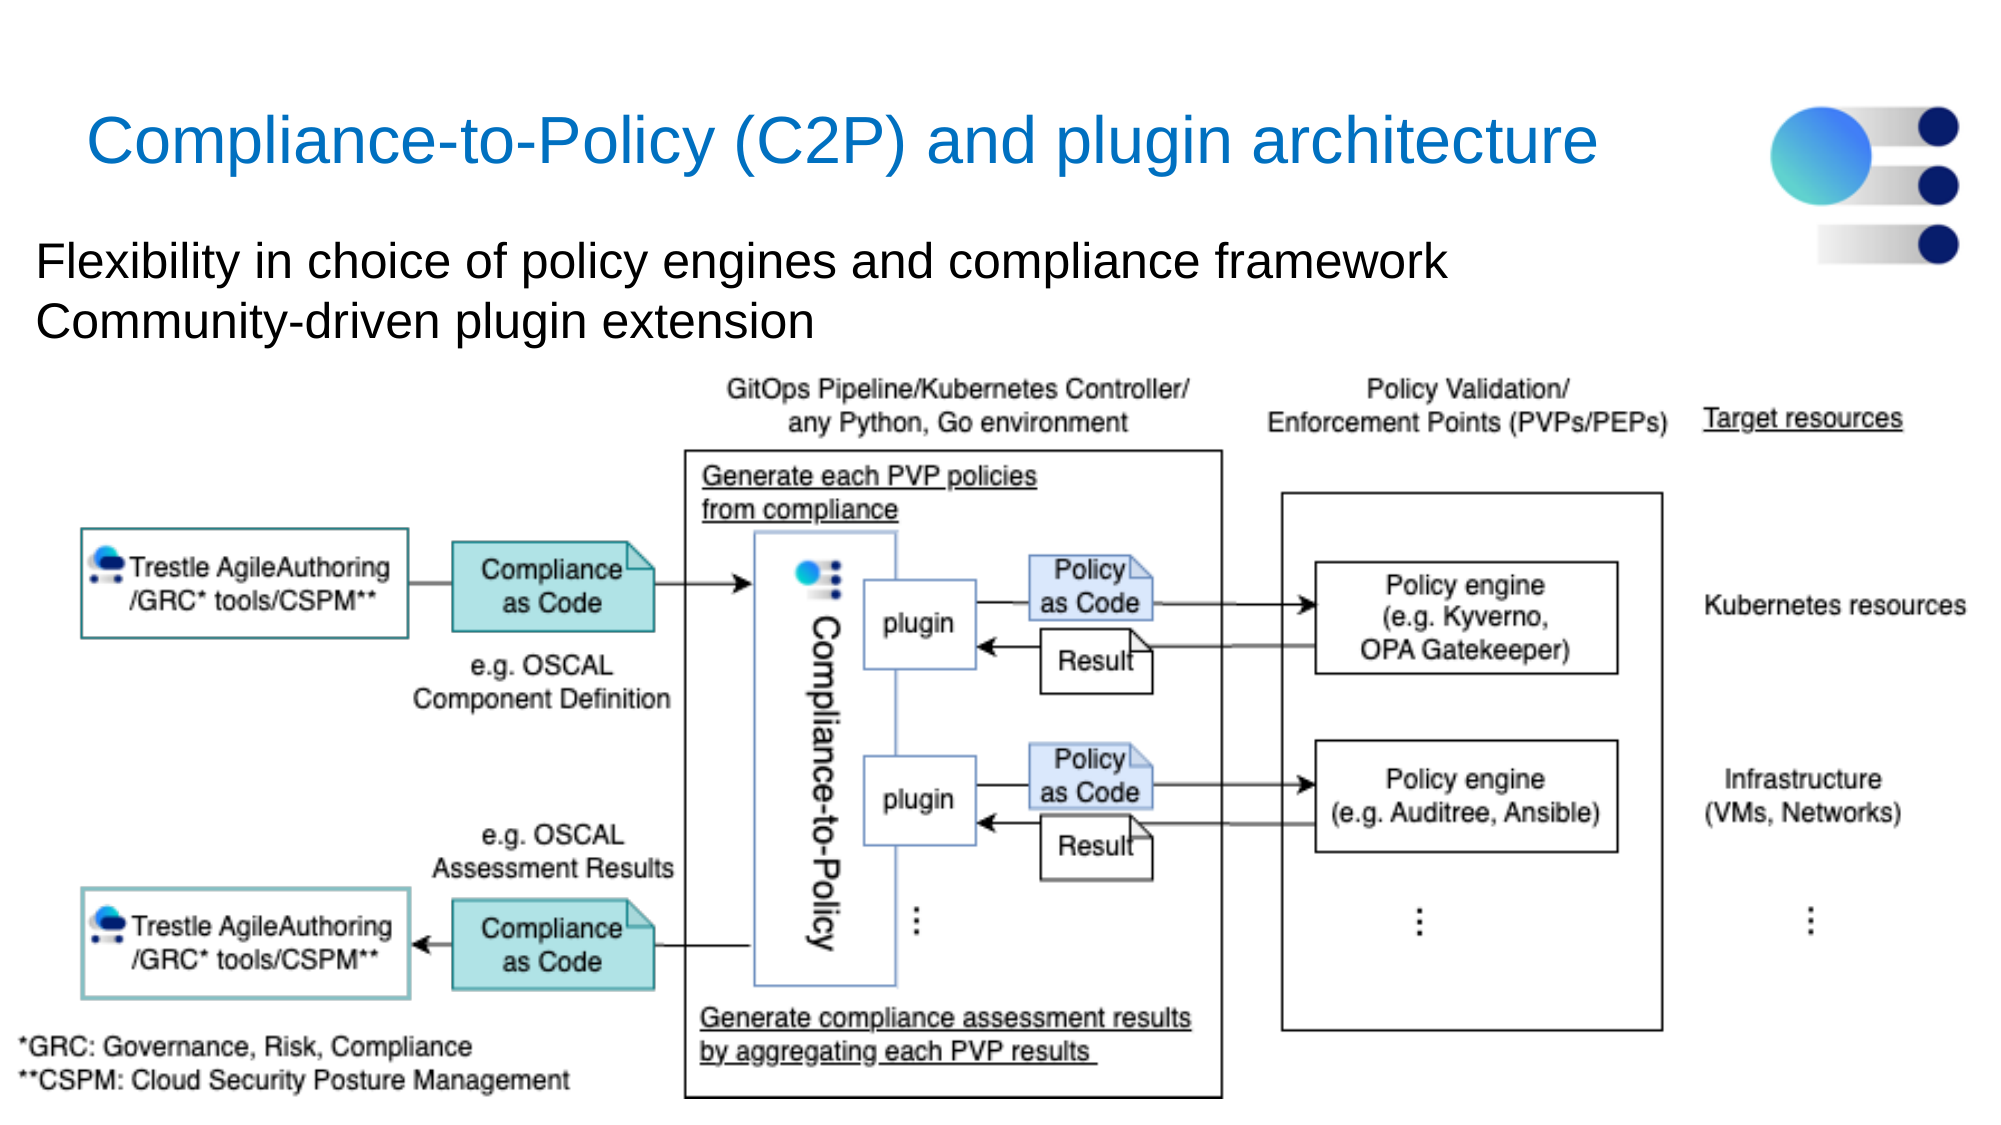

# Compliance-to-Policy (C2P) and plugin architecture
Flexibility in choice of policy engines and compliance framework
Community-driven plugin extension